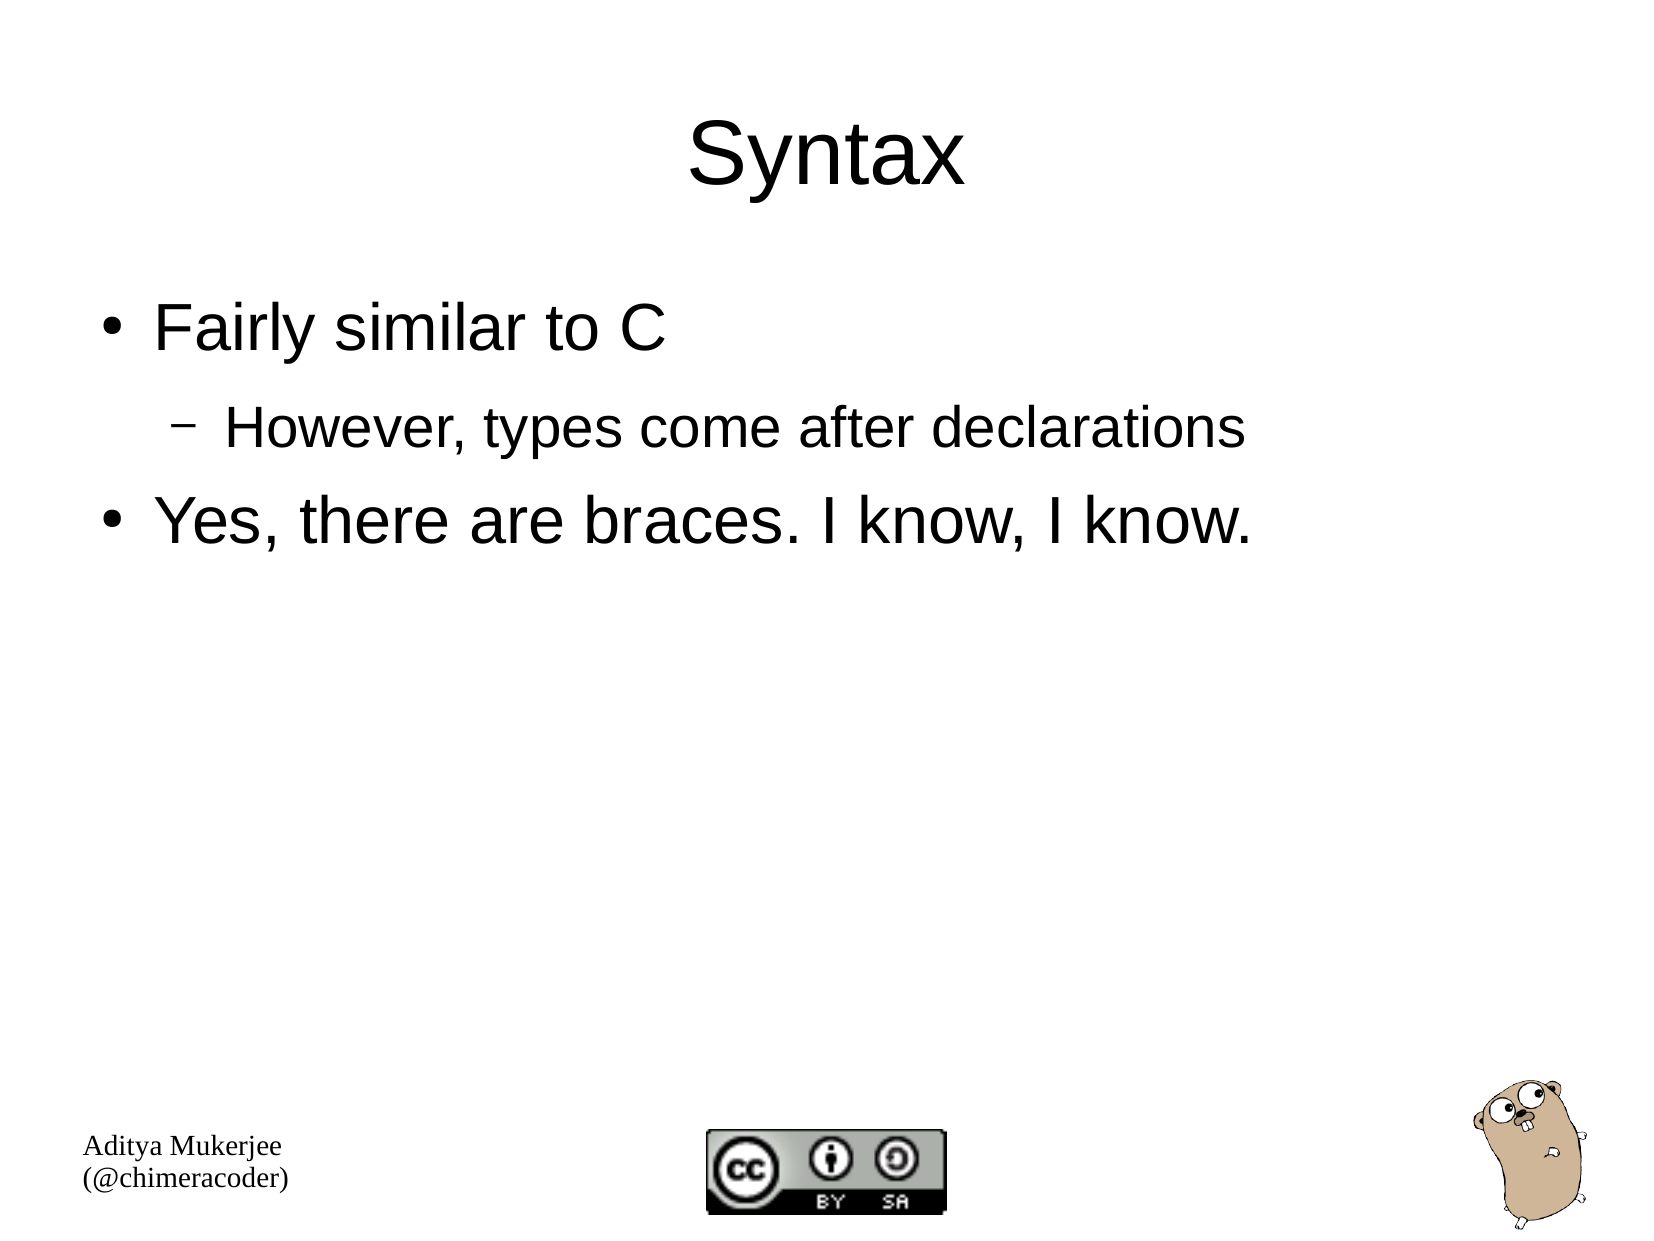

# Syntax
Fairly similar to C
However, types come after declarations
Yes, there are braces. I know, I know.